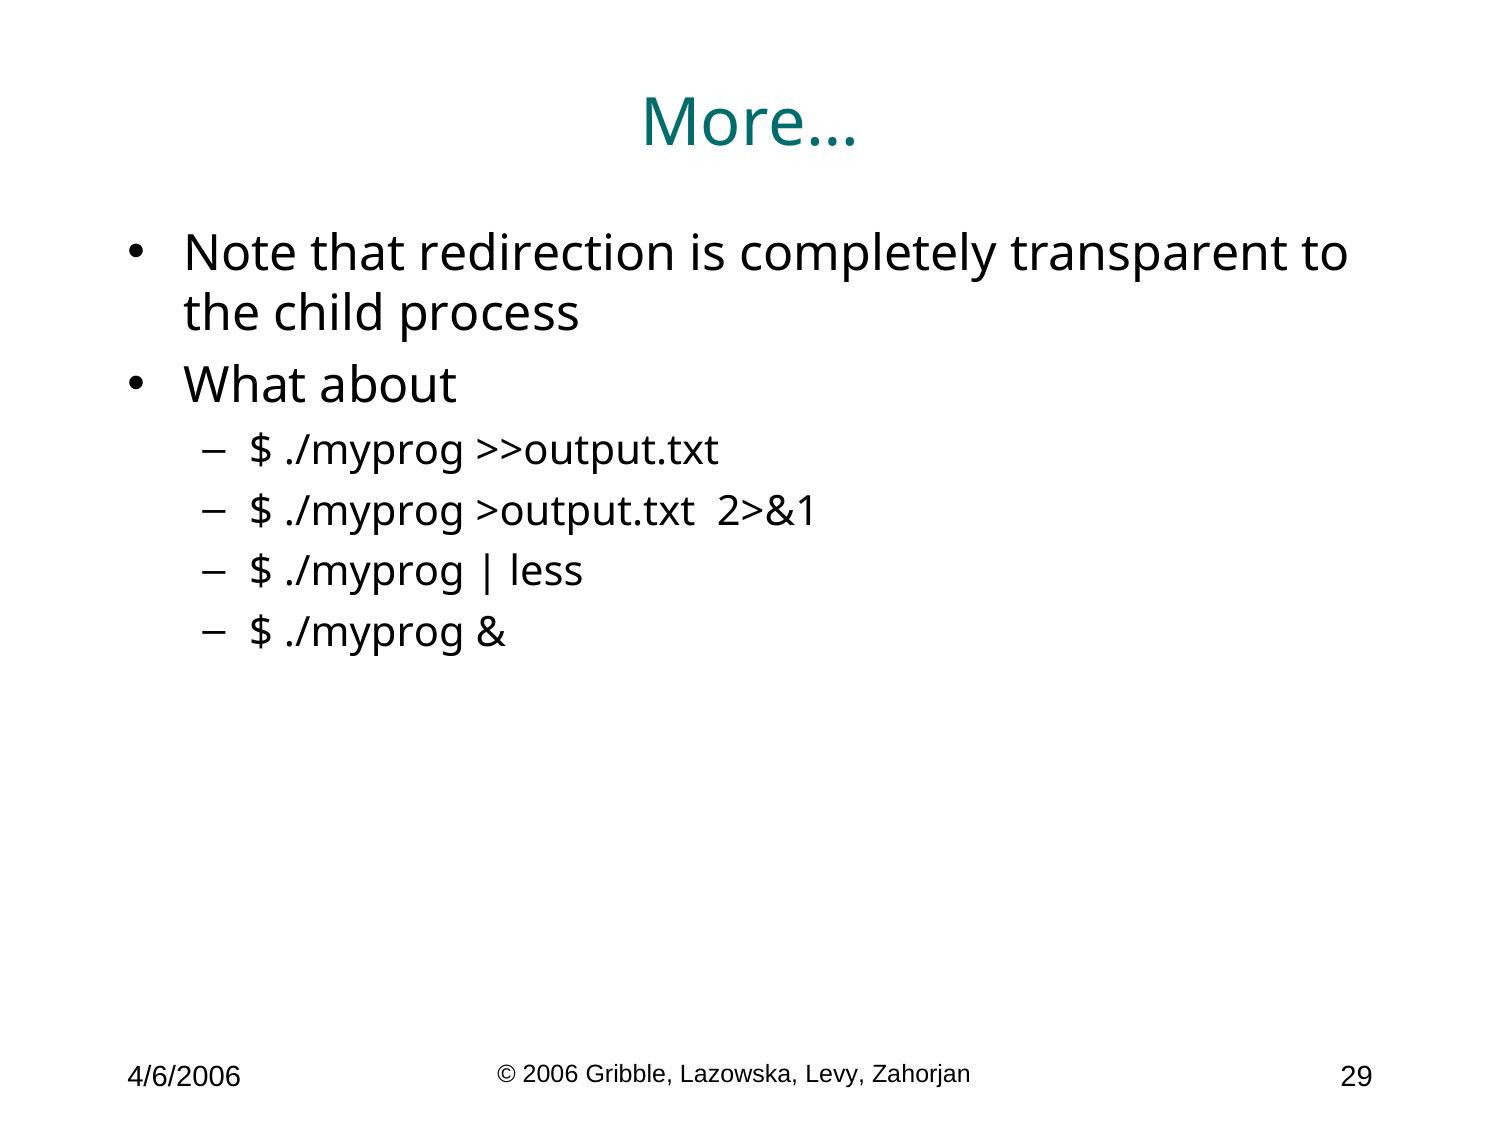

# More…
Note that redirection is completely transparent to the child process
What about
$ ./myprog >>output.txt
$ ./myprog >output.txt 2>&1
$ ./myprog | less
$ ./myprog &
29